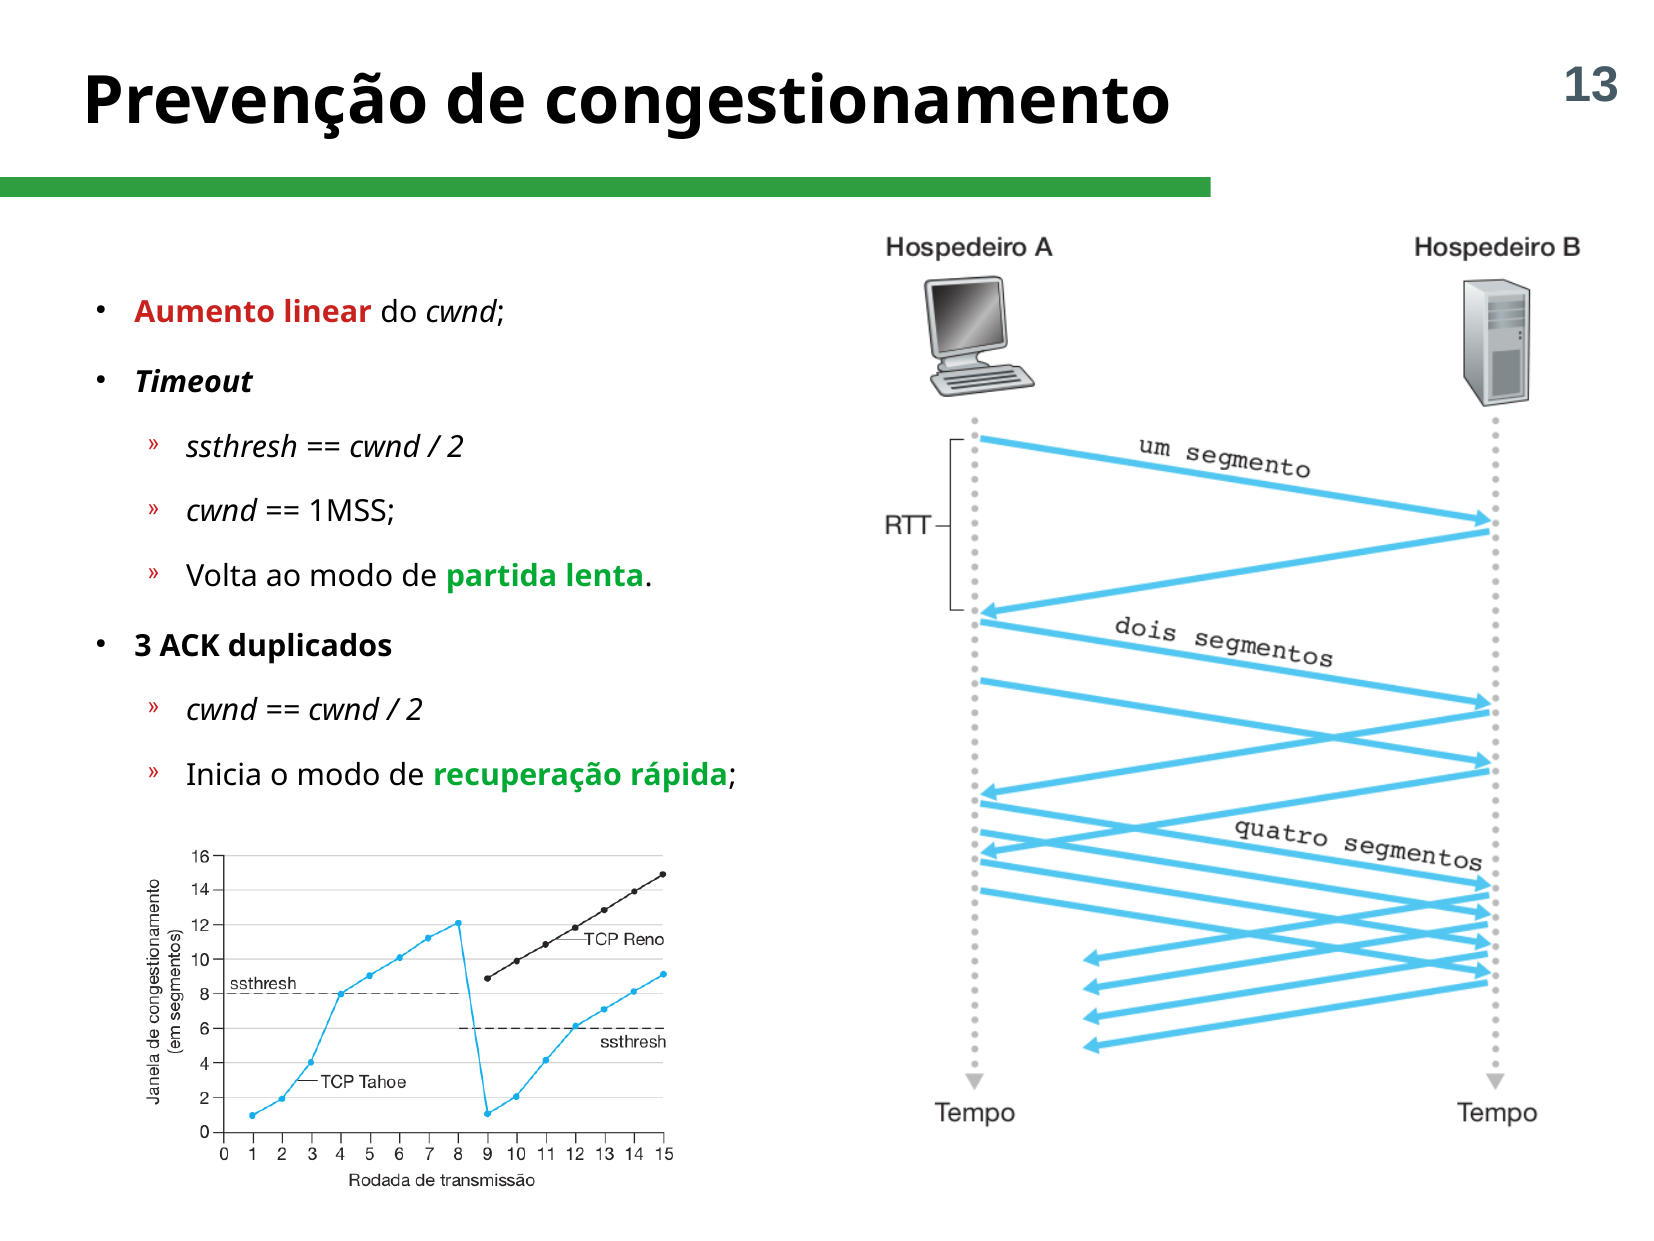

# Prevenção de congestionamento
Aumento linear do cwnd;
Timeout
ssthresh == cwnd / 2
cwnd == 1MSS;
Volta ao modo de partida lenta.
3 ACK duplicados
cwnd == cwnd / 2
Inicia o modo de recuperação rápida;